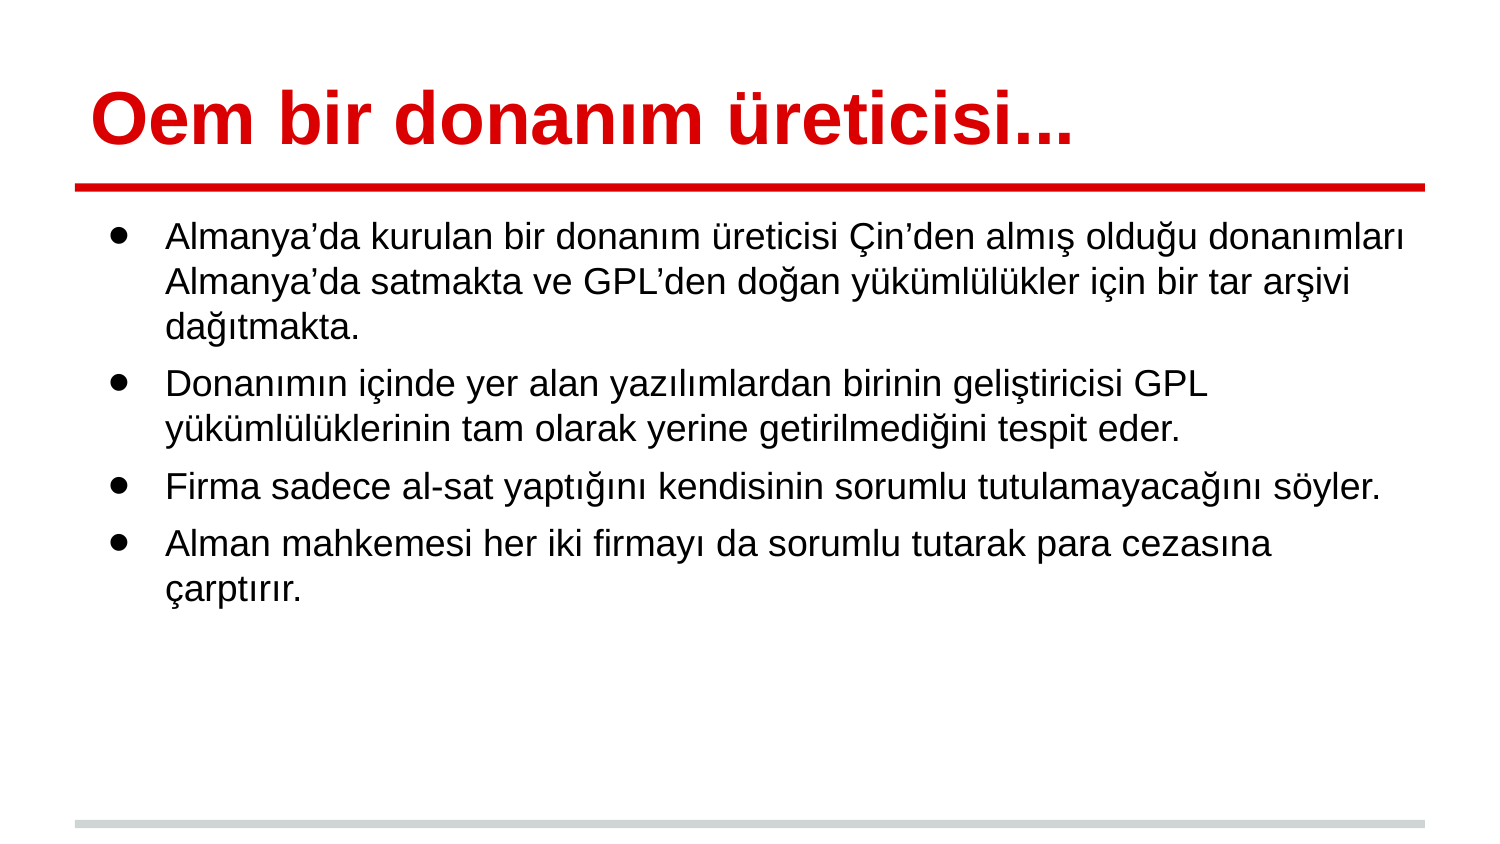

# Oem bir donanım üreticisi...
Almanya’da kurulan bir donanım üreticisi Çin’den almış olduğu donanımları Almanya’da satmakta ve GPL’den doğan yükümlülükler için bir tar arşivi dağıtmakta.
Donanımın içinde yer alan yazılımlardan birinin geliştiricisi GPL yükümlülüklerinin tam olarak yerine getirilmediğini tespit eder.
Firma sadece al-sat yaptığını kendisinin sorumlu tutulamayacağını söyler.
Alman mahkemesi her iki firmayı da sorumlu tutarak para cezasına çarptırır.